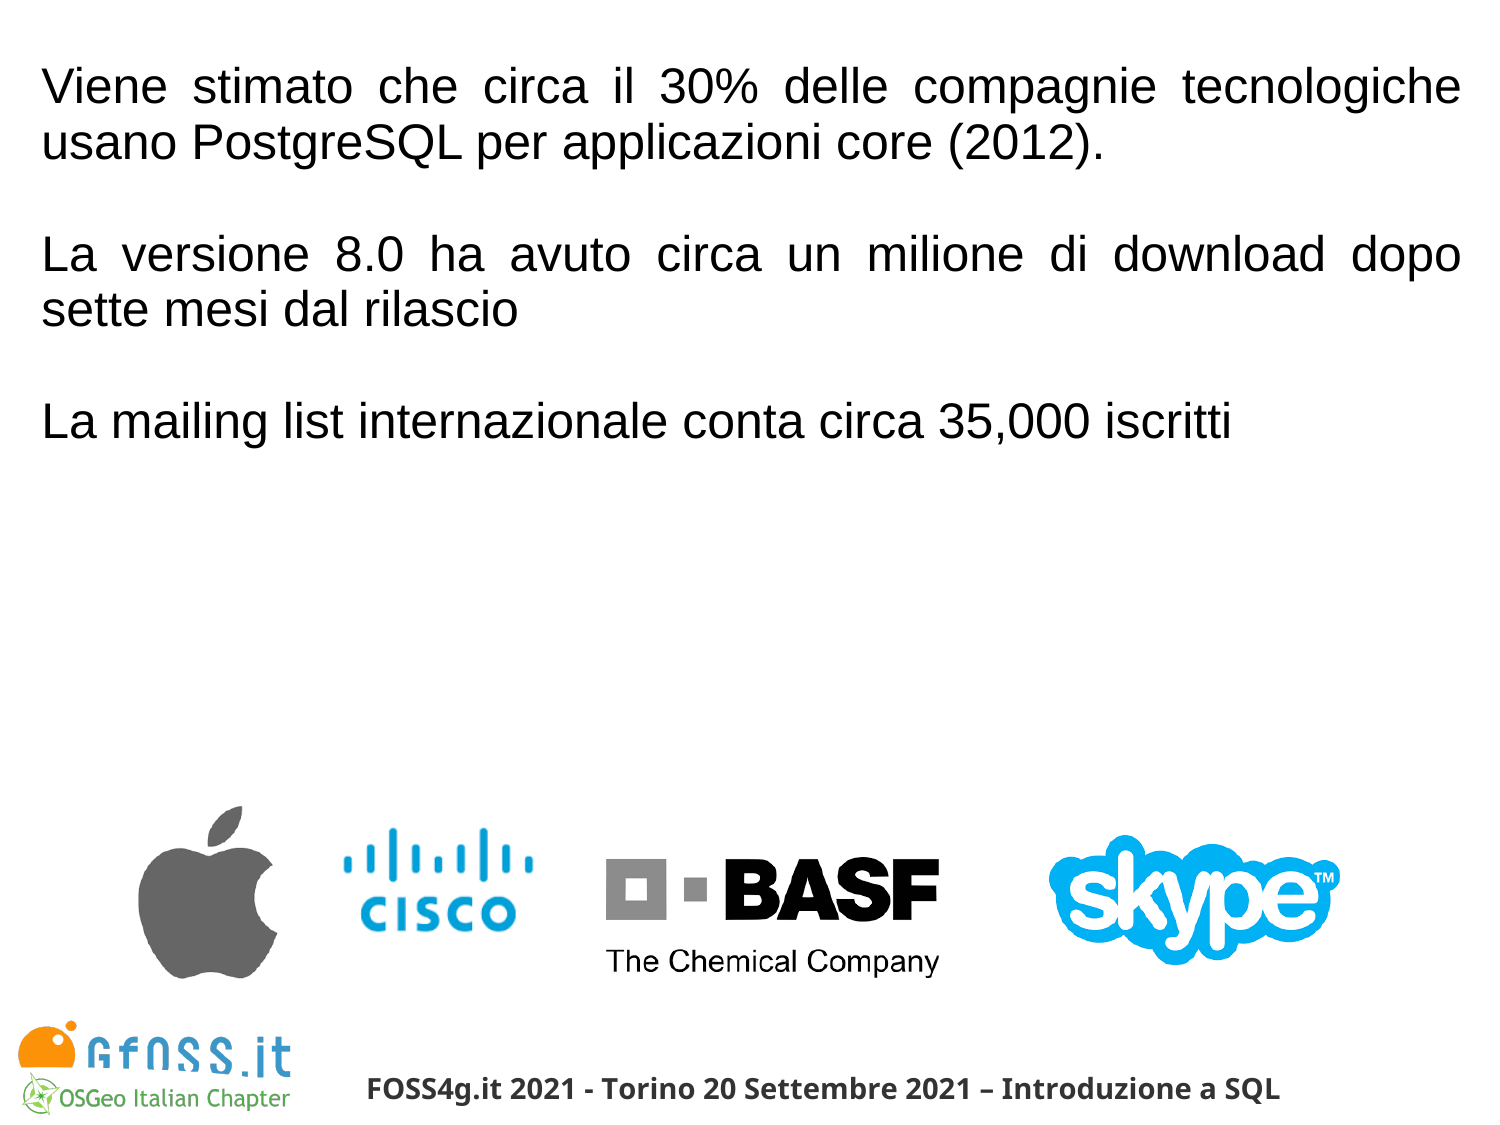

Viene stimato che circa il 30% delle compagnie tecnologiche usano PostgreSQL per applicazioni core (2012).
La versione 8.0 ha avuto circa un milione di download dopo sette mesi dal rilascio
La mailing list internazionale conta circa 35,000 iscritti